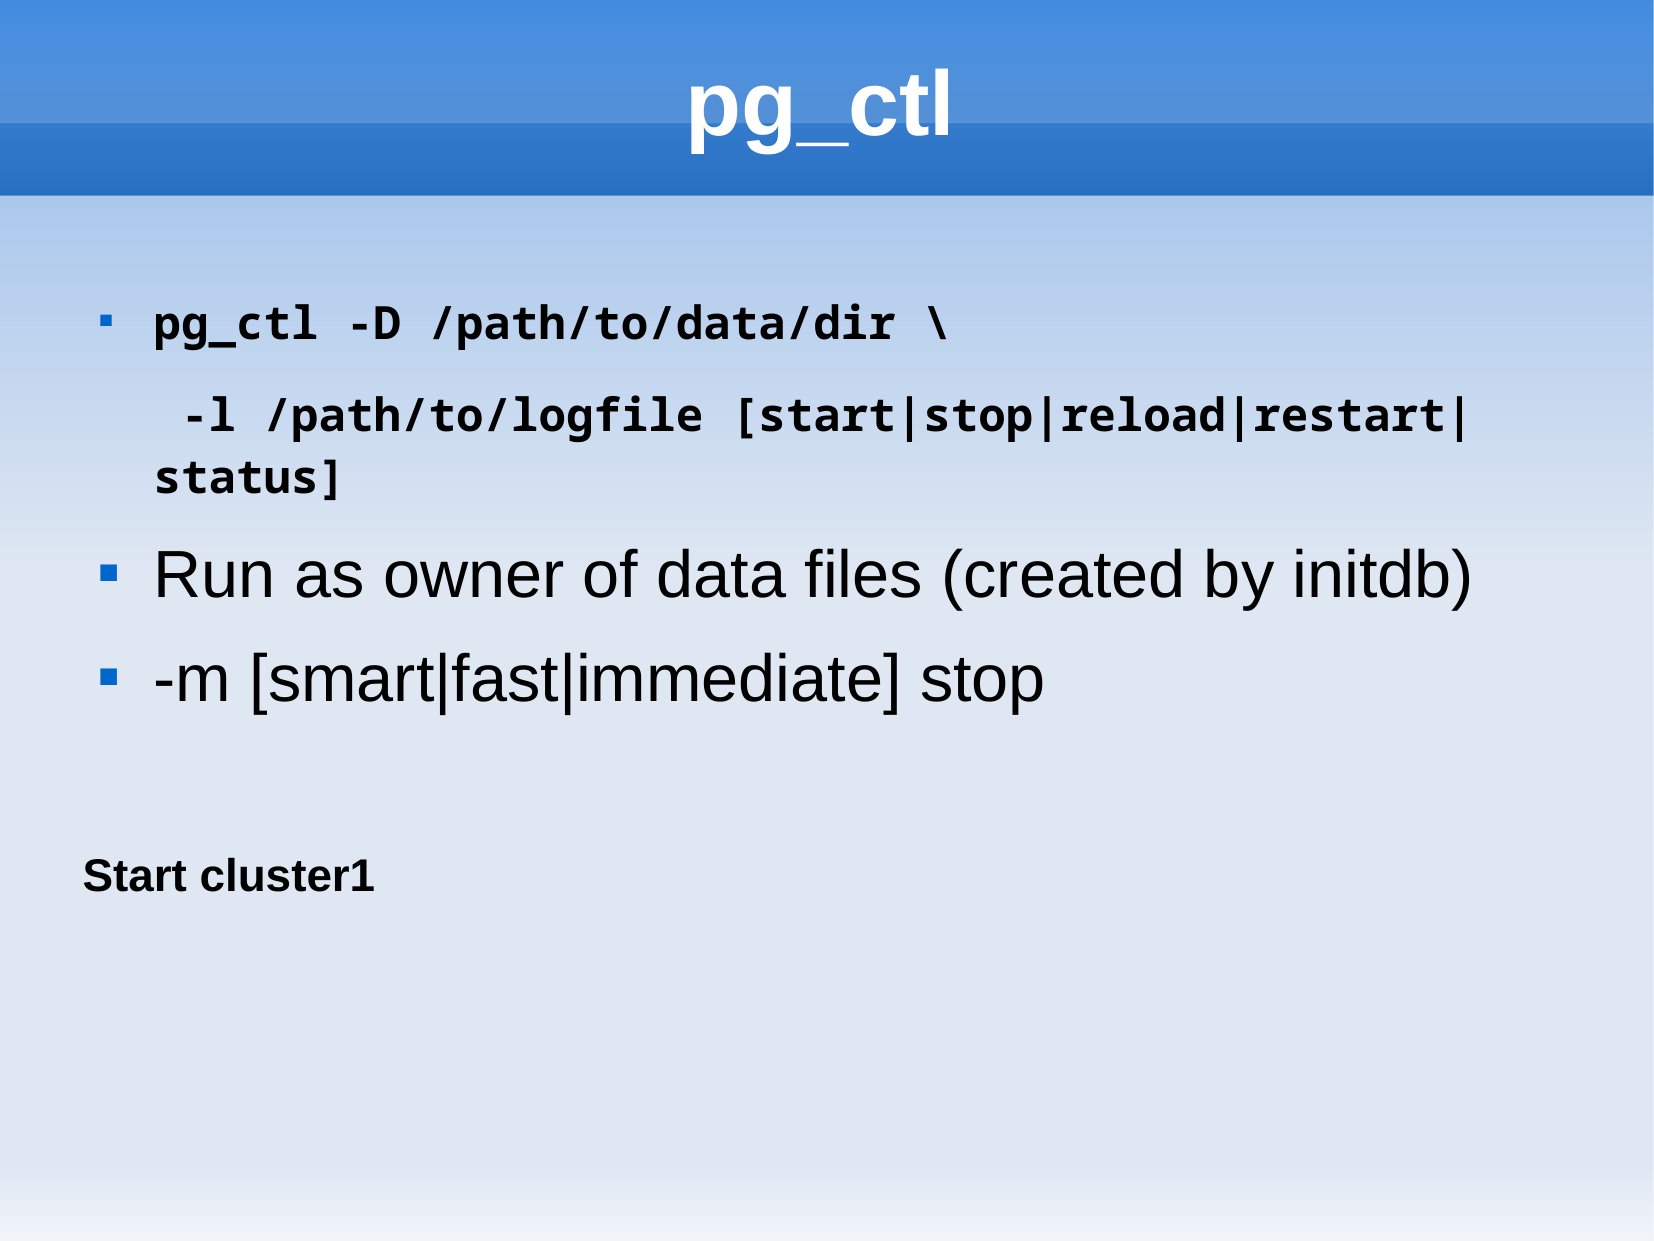

# pg_ctl
pg_ctl -D /path/to/data/dir \
 -l /path/to/logfile [start|stop|reload|restart|status]
Run as owner of data files (created by initdb)
-m [smart|fast|immediate] stop
Start cluster1